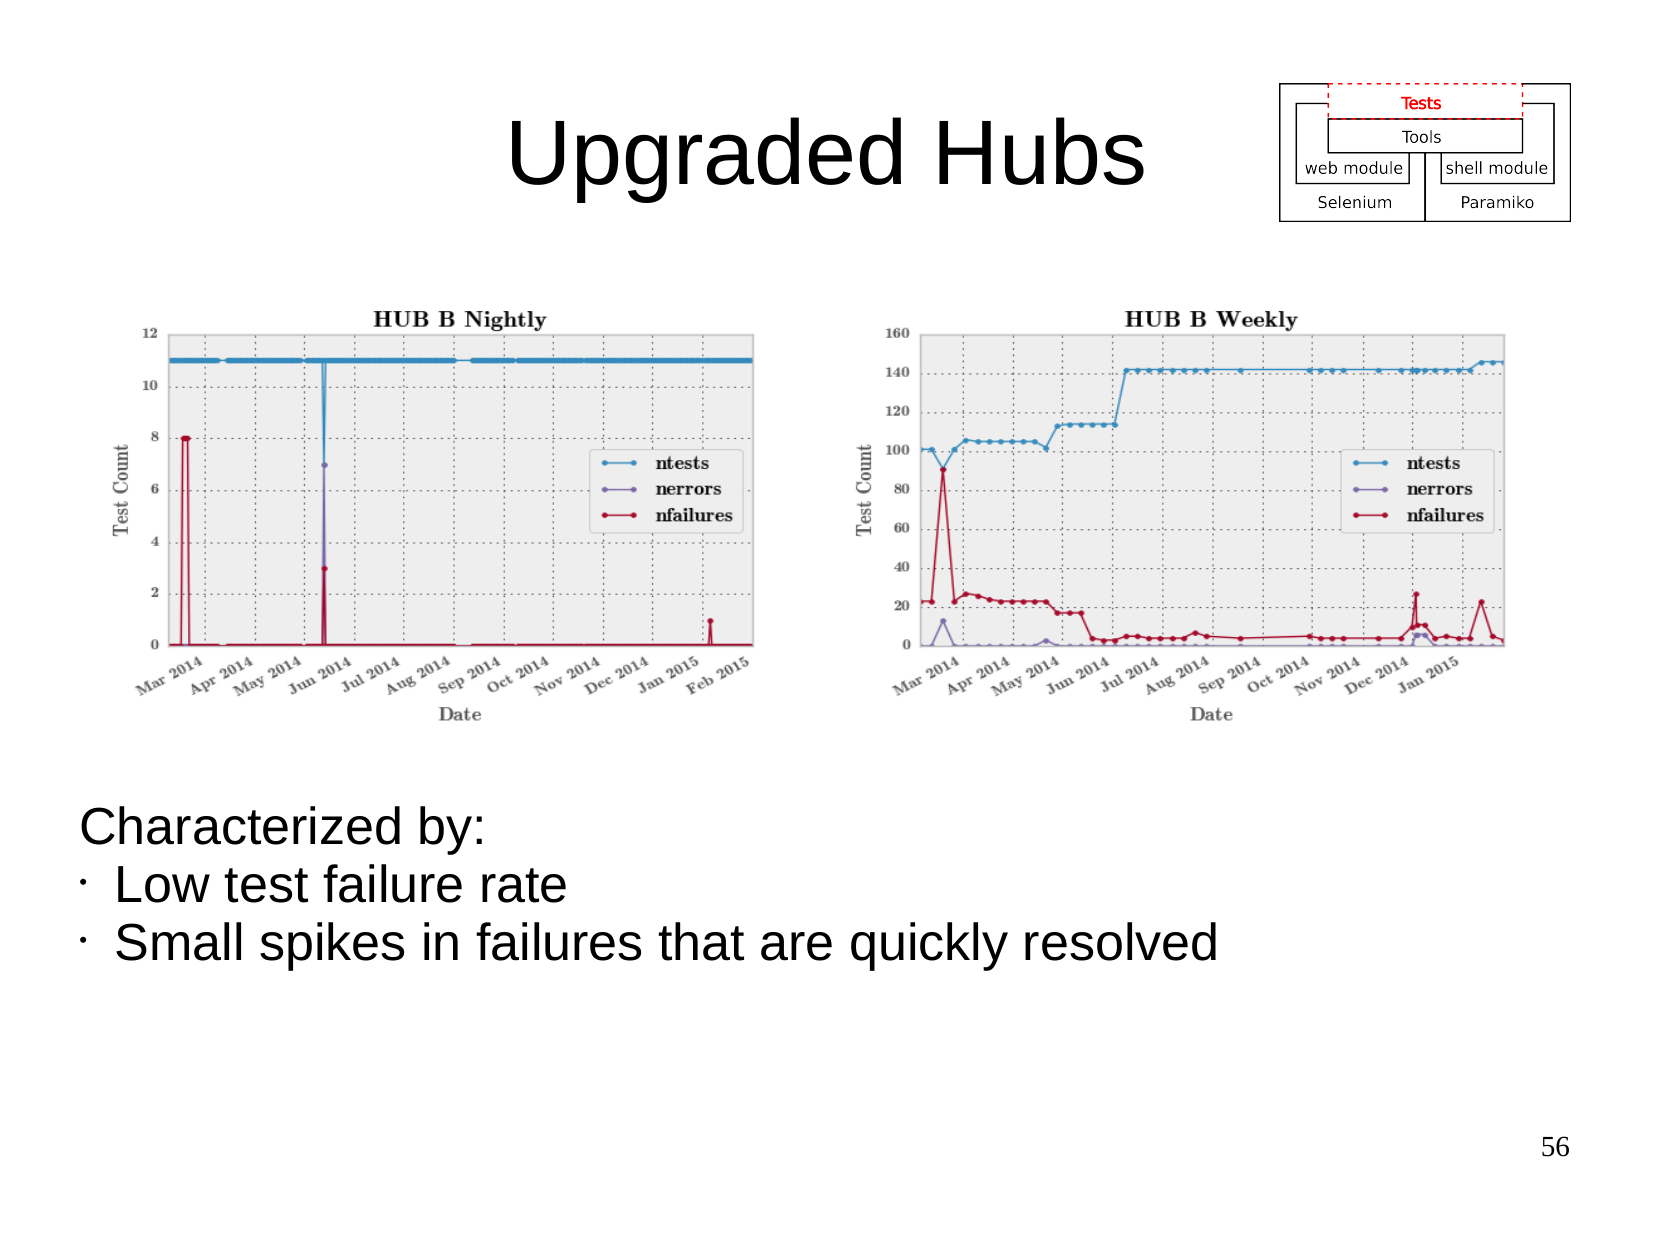

# Upgraded Hubs
Characterized by:
Low test failure rate
Small spikes in failures that are quickly resolved
56